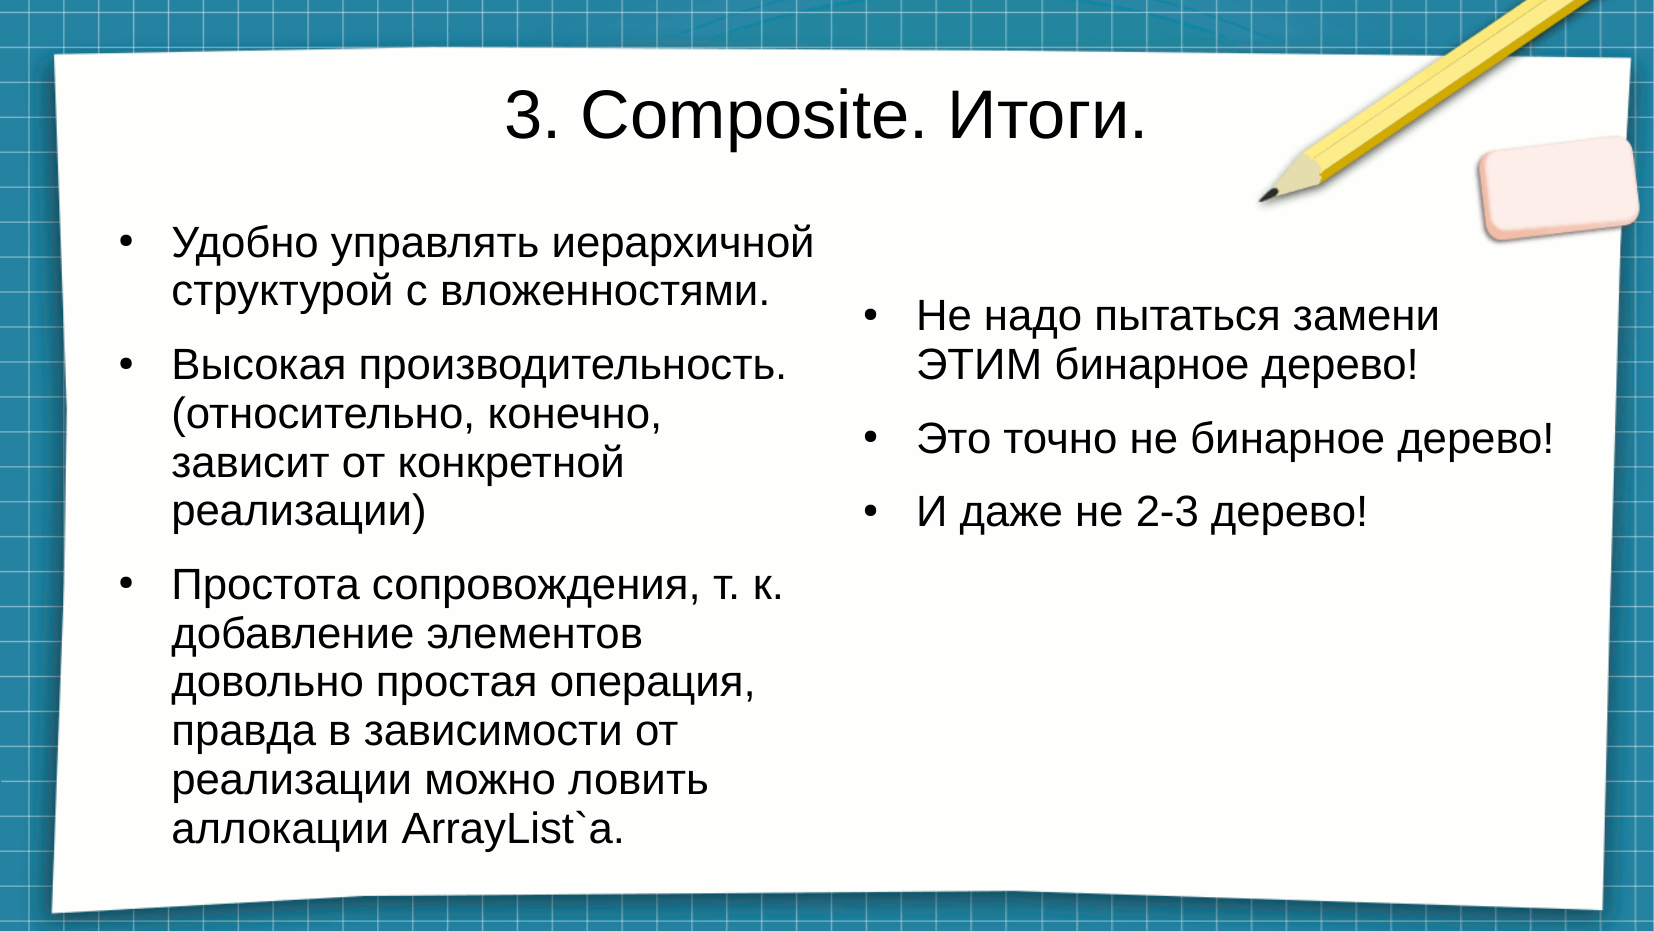

# 3. Composite. Итоги.
Удобно управлять иерархичной структурой с вложенностями.
Высокая производительность. (относительно, конечно, зависит от конкретной реализации)
Простота сопровождения, т. к. добавление элементов довольно простая операция, правда в зависимости от реализации можно ловить аллокации ArrayList`а.
Не надо пытаться замени ЭТИМ бинарное дерево!
Это точно не бинарное дерево!
И даже не 2-3 дерево!